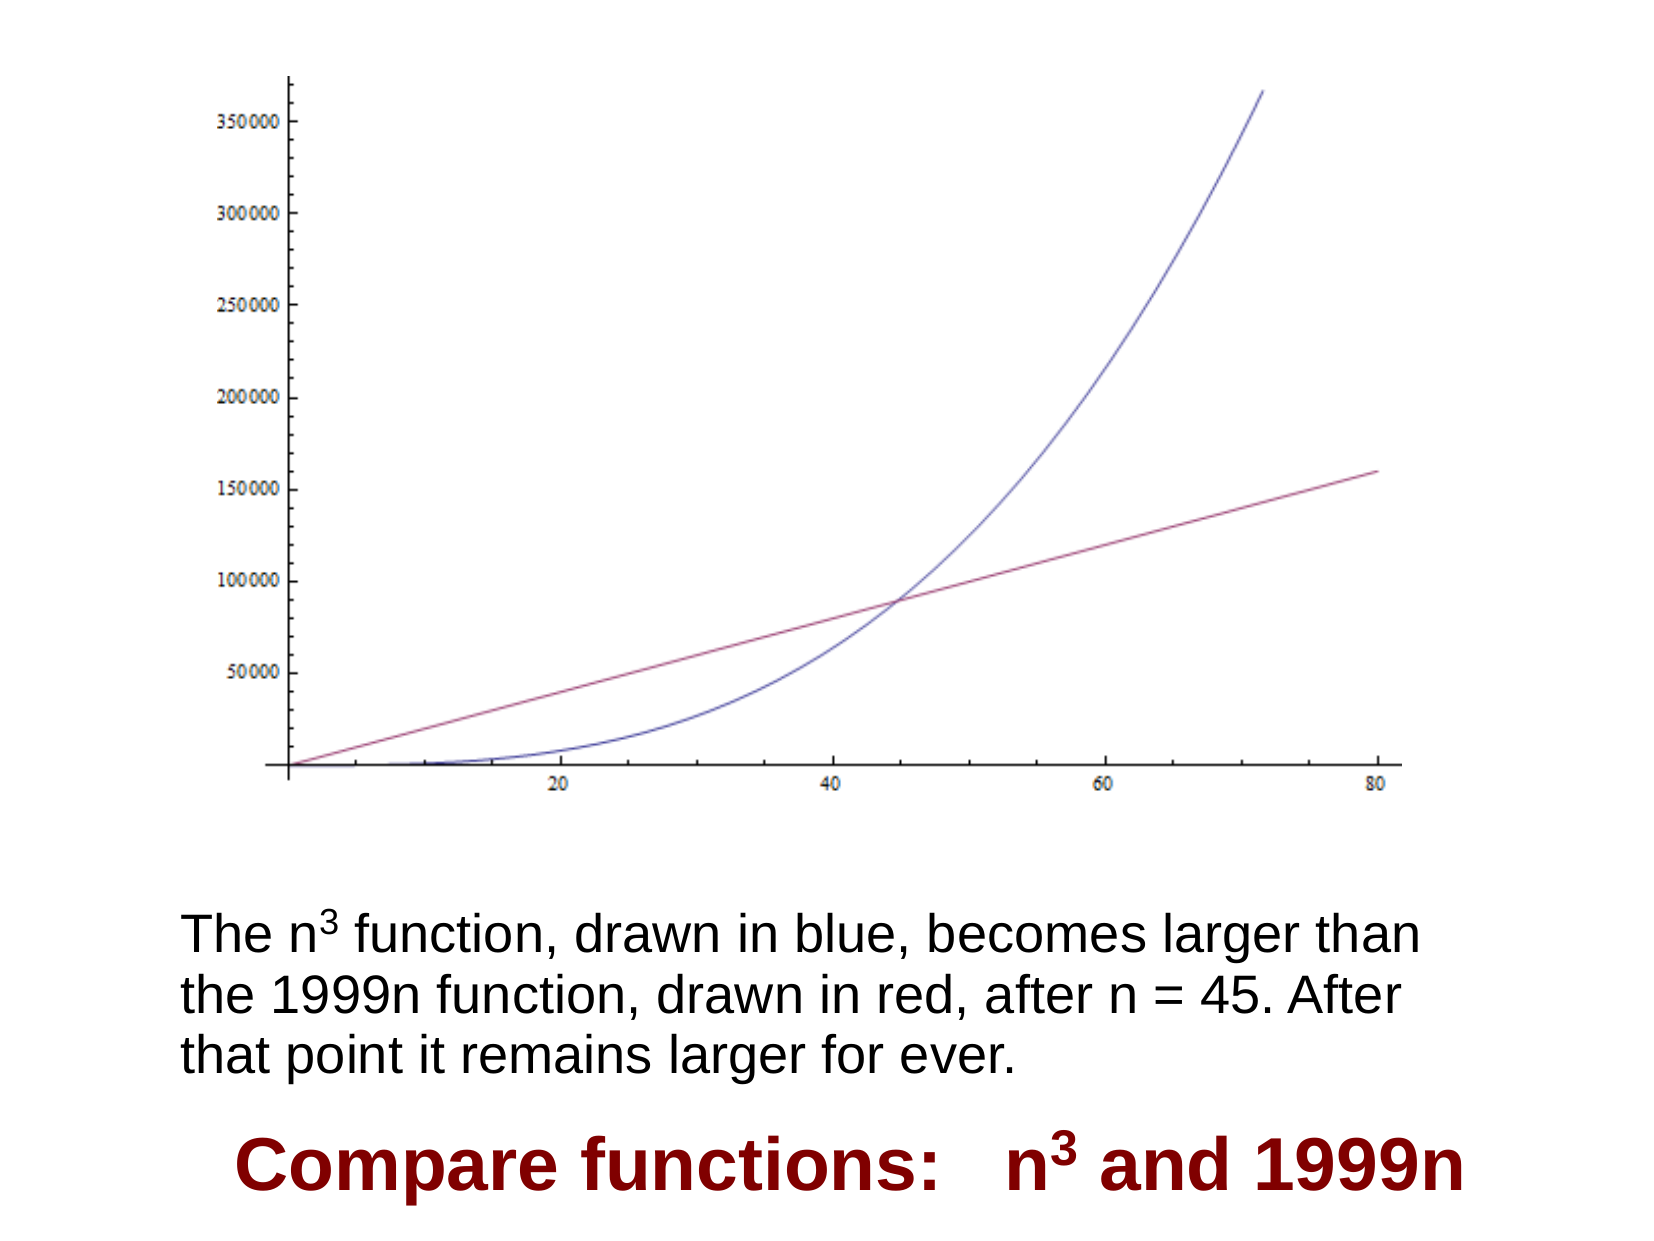

#
The n3 function, drawn in blue, becomes larger than the 1999n function, drawn in red, after n = 45. After that point it remains larger for ever.
Compare functions: n3 and 1999n